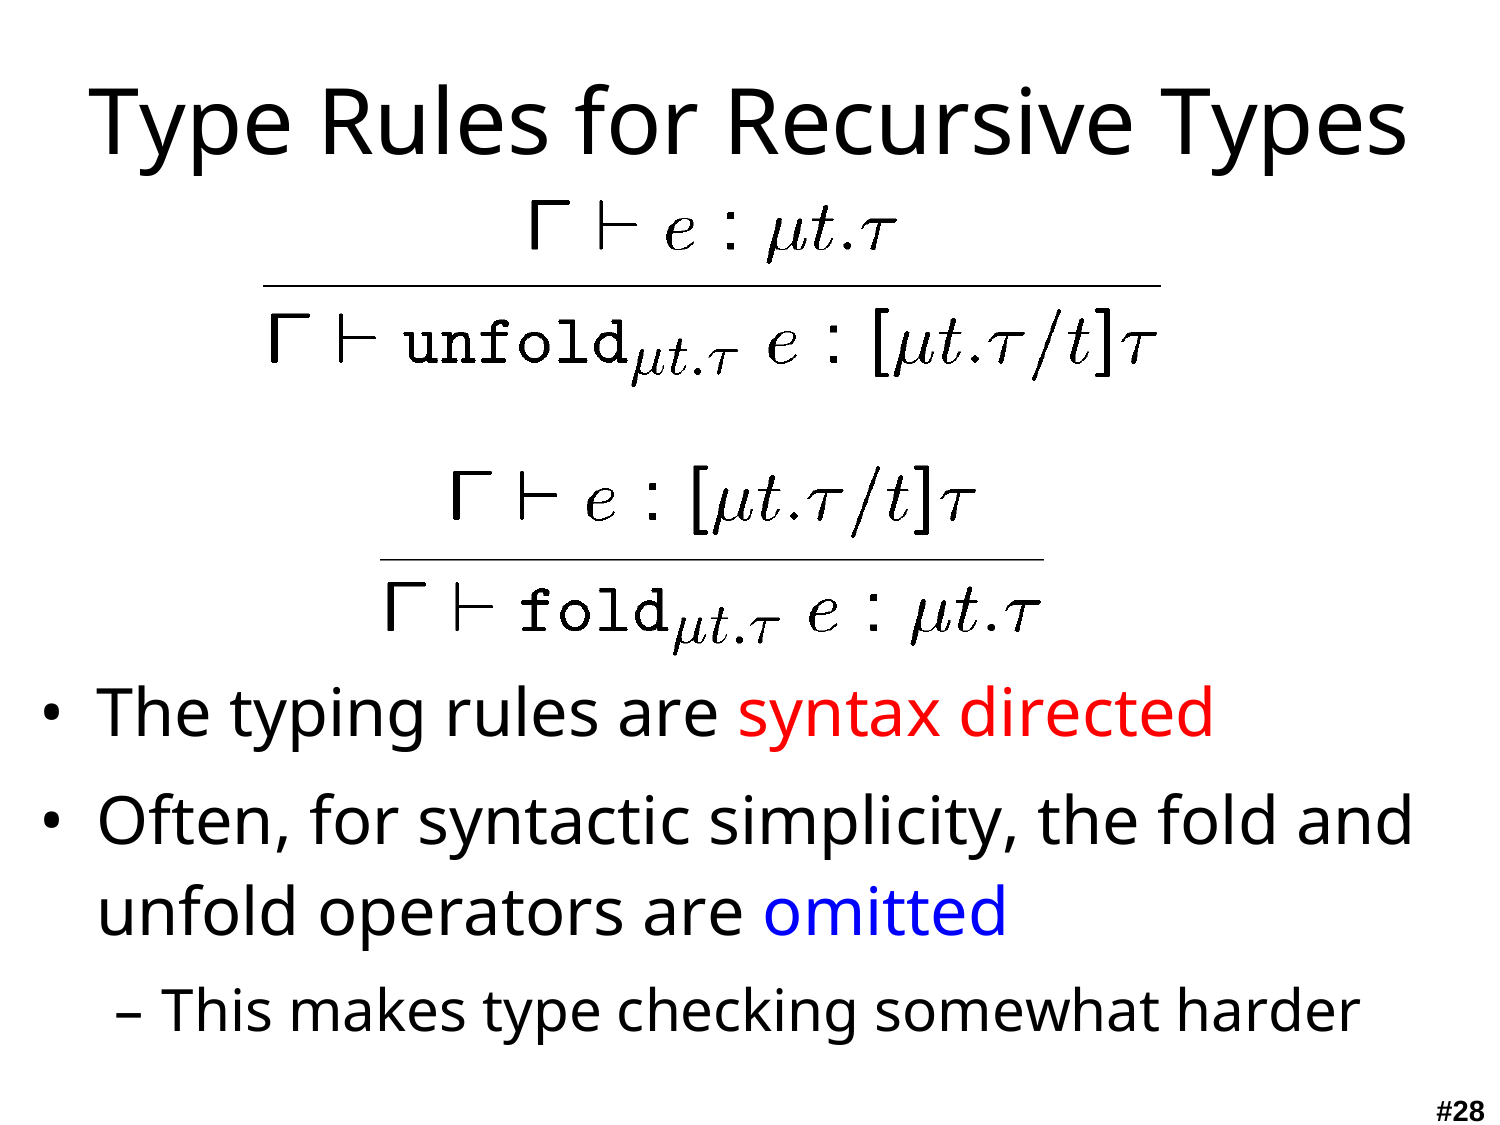

# Type Rules for Recursive Types
The typing rules are syntax directed
Often, for syntactic simplicity, the fold and unfold operators are omitted
This makes type checking somewhat harder
28